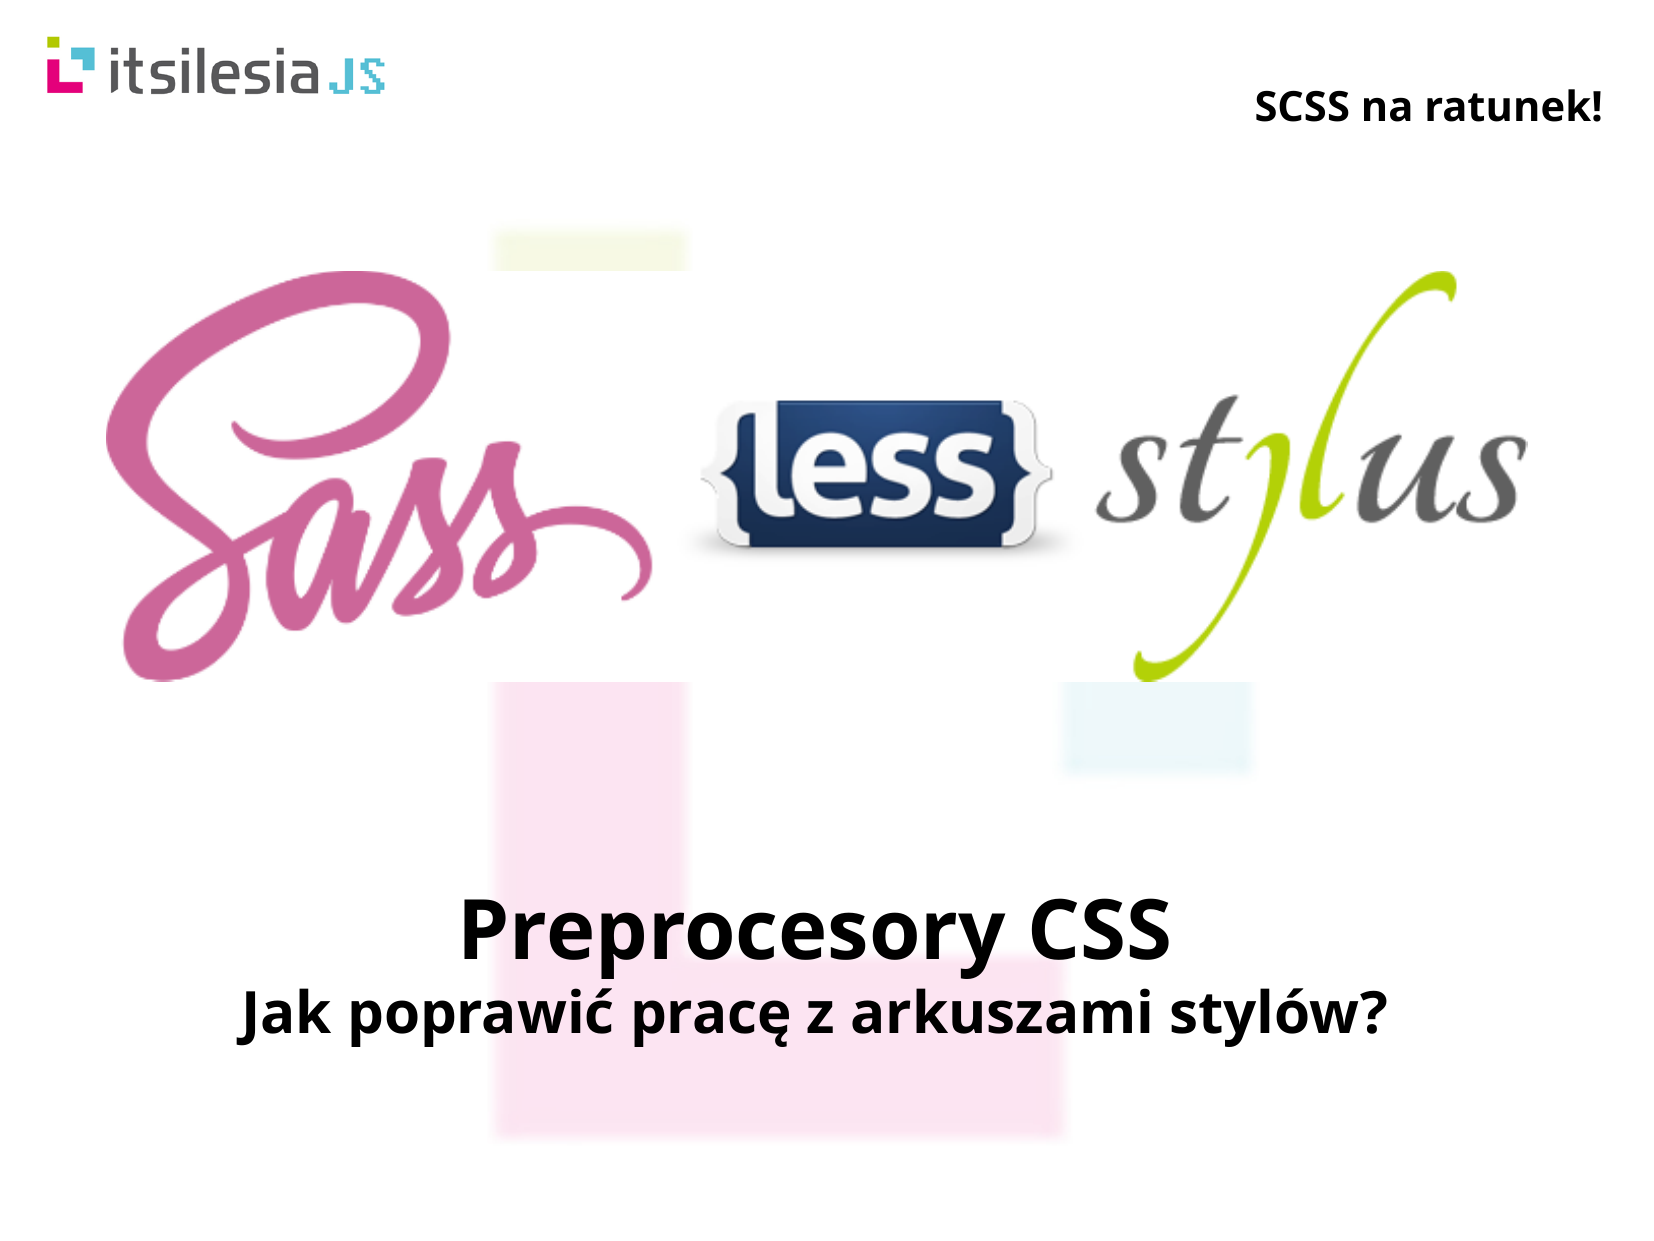

SCSS na ratunek!
Preprocesory CSS
Jak poprawić pracę z arkuszami stylów?